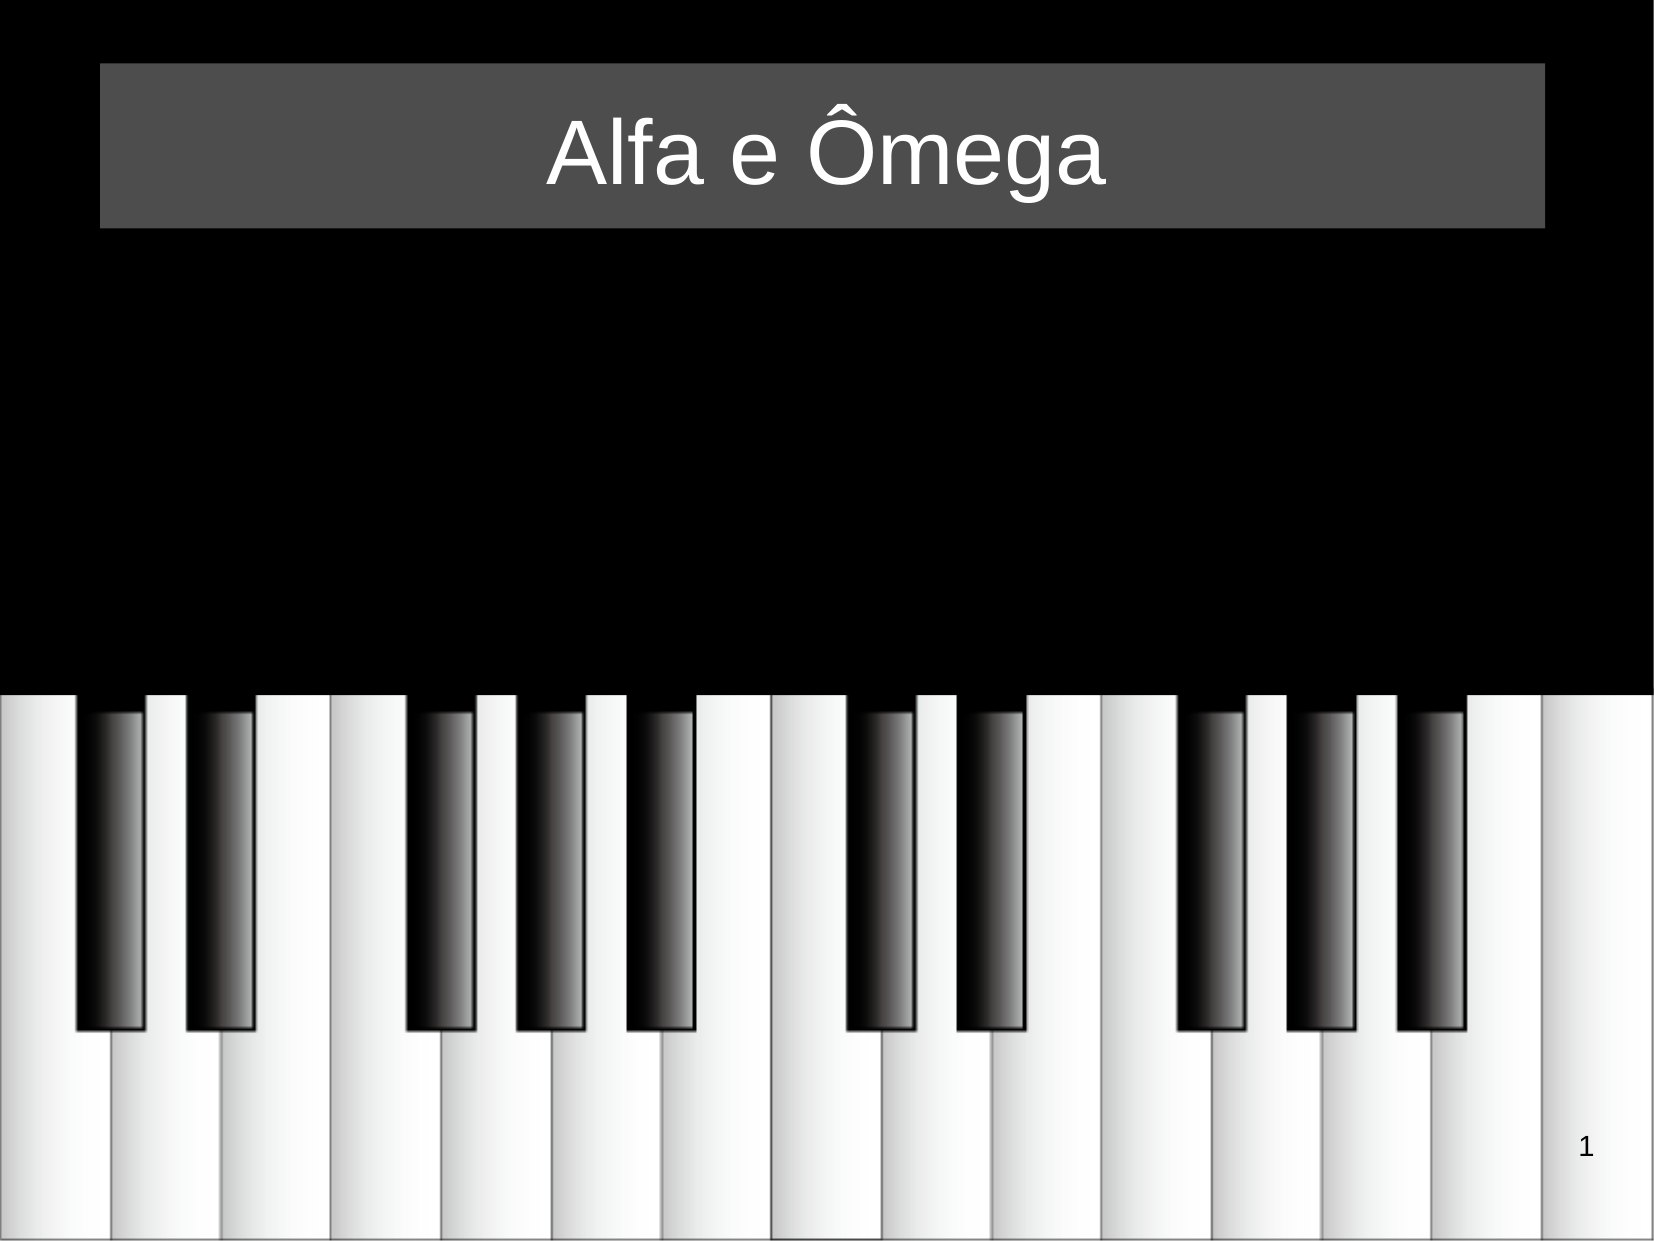

# Alfa e Ômega
Alfa e Ômega